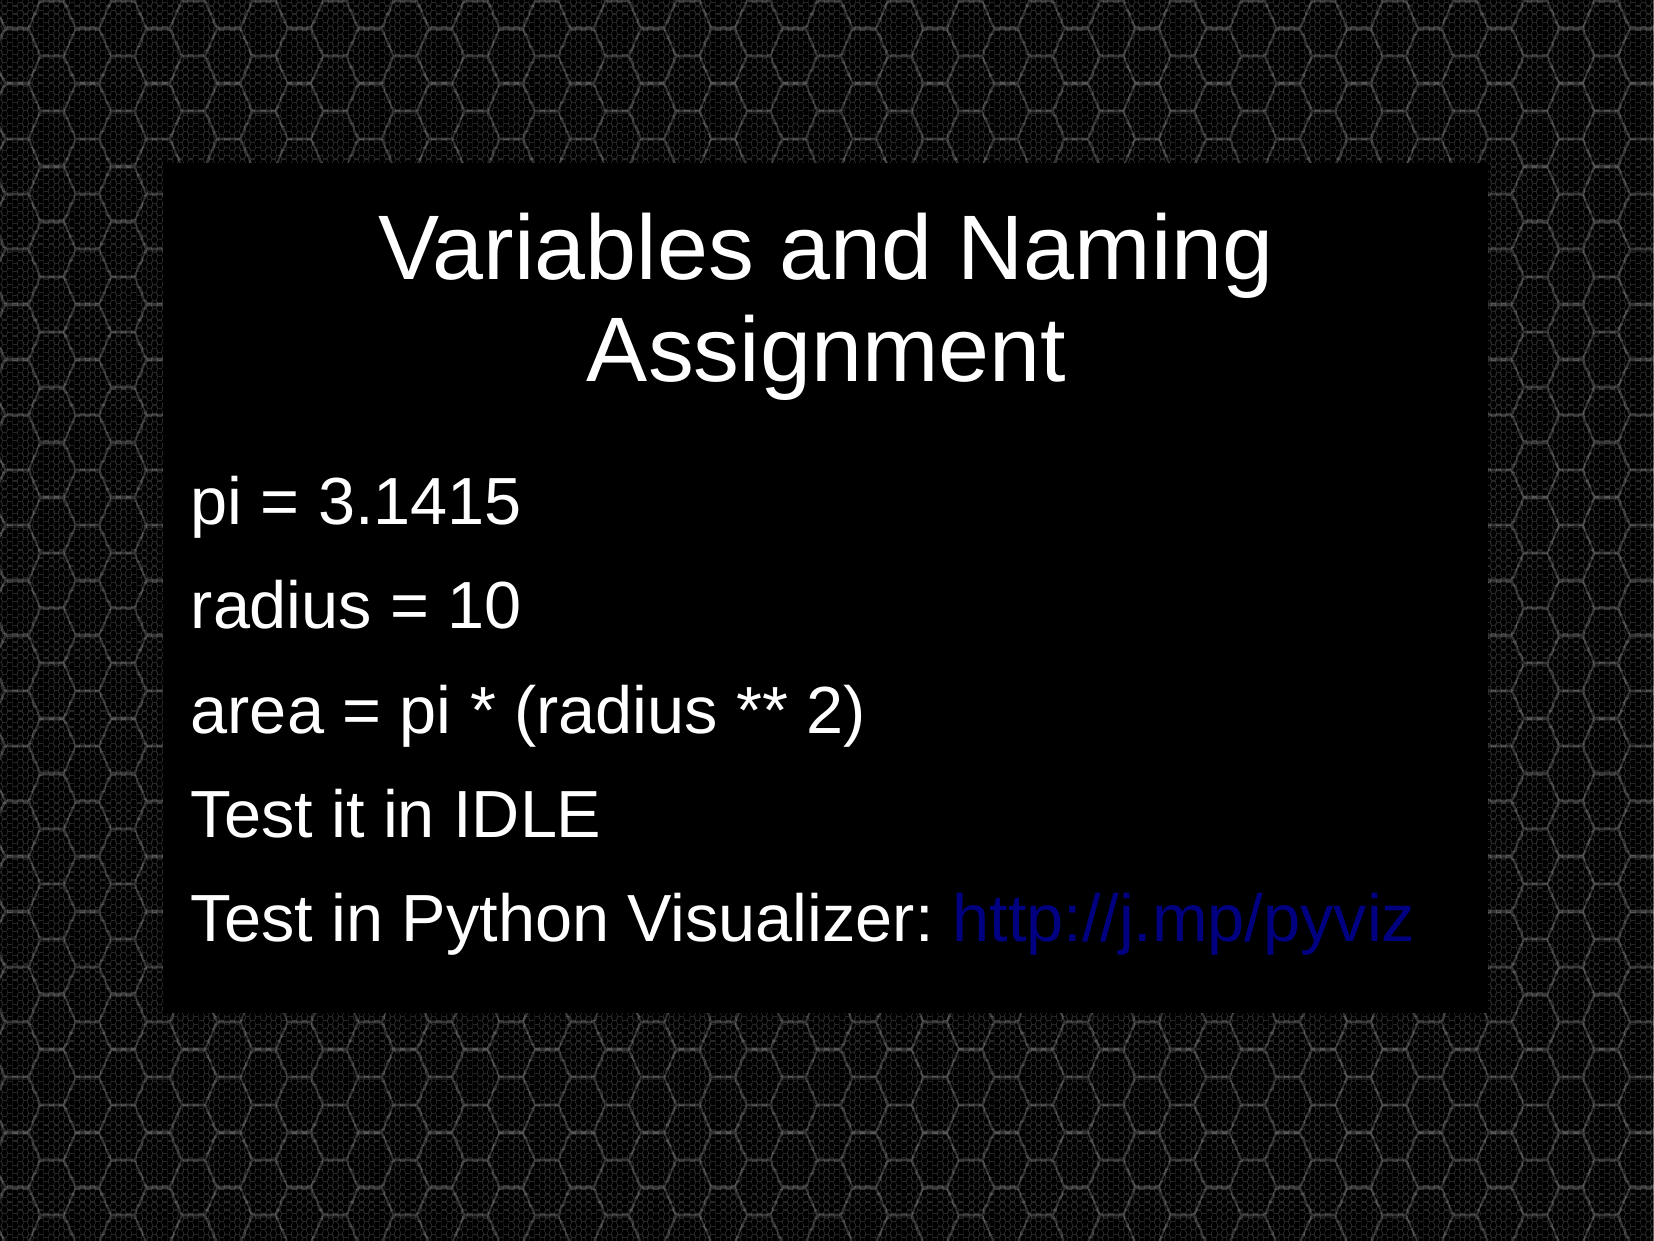

# Variables and Naming Assignment
pi = 3.1415
radius = 10
area = pi * (radius ** 2)
Test it in IDLE
Test in Python Visualizer: http://j.mp/pyviz